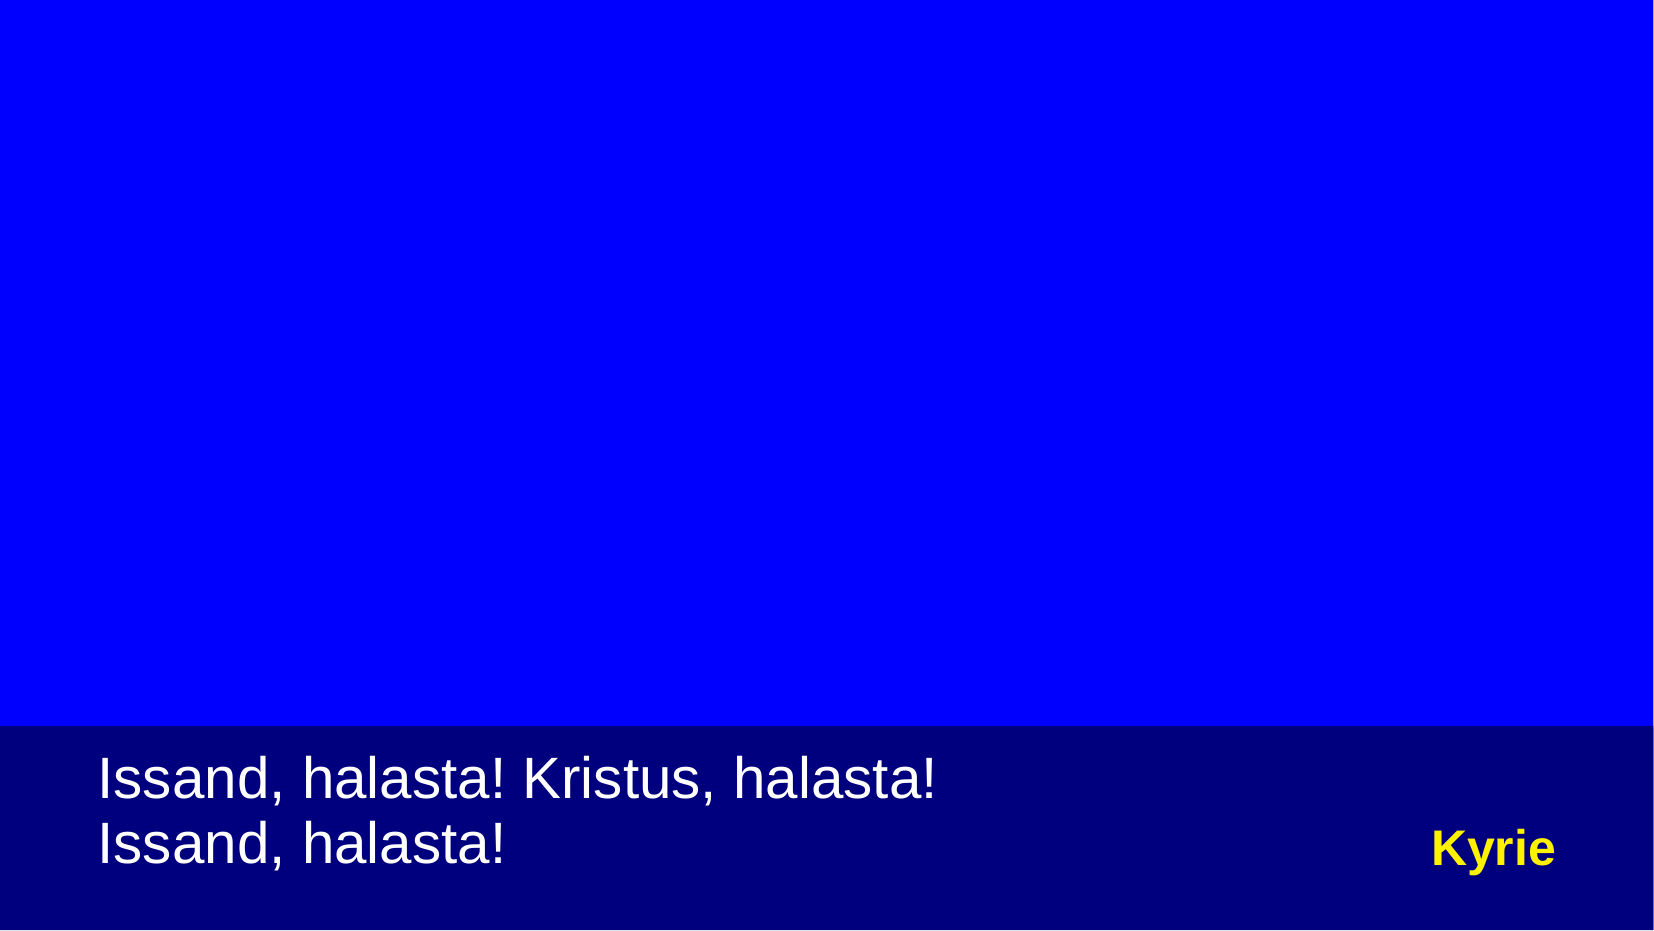

Issand, halasta! Kristus, halasta!
Issand, halasta!
Kyrie